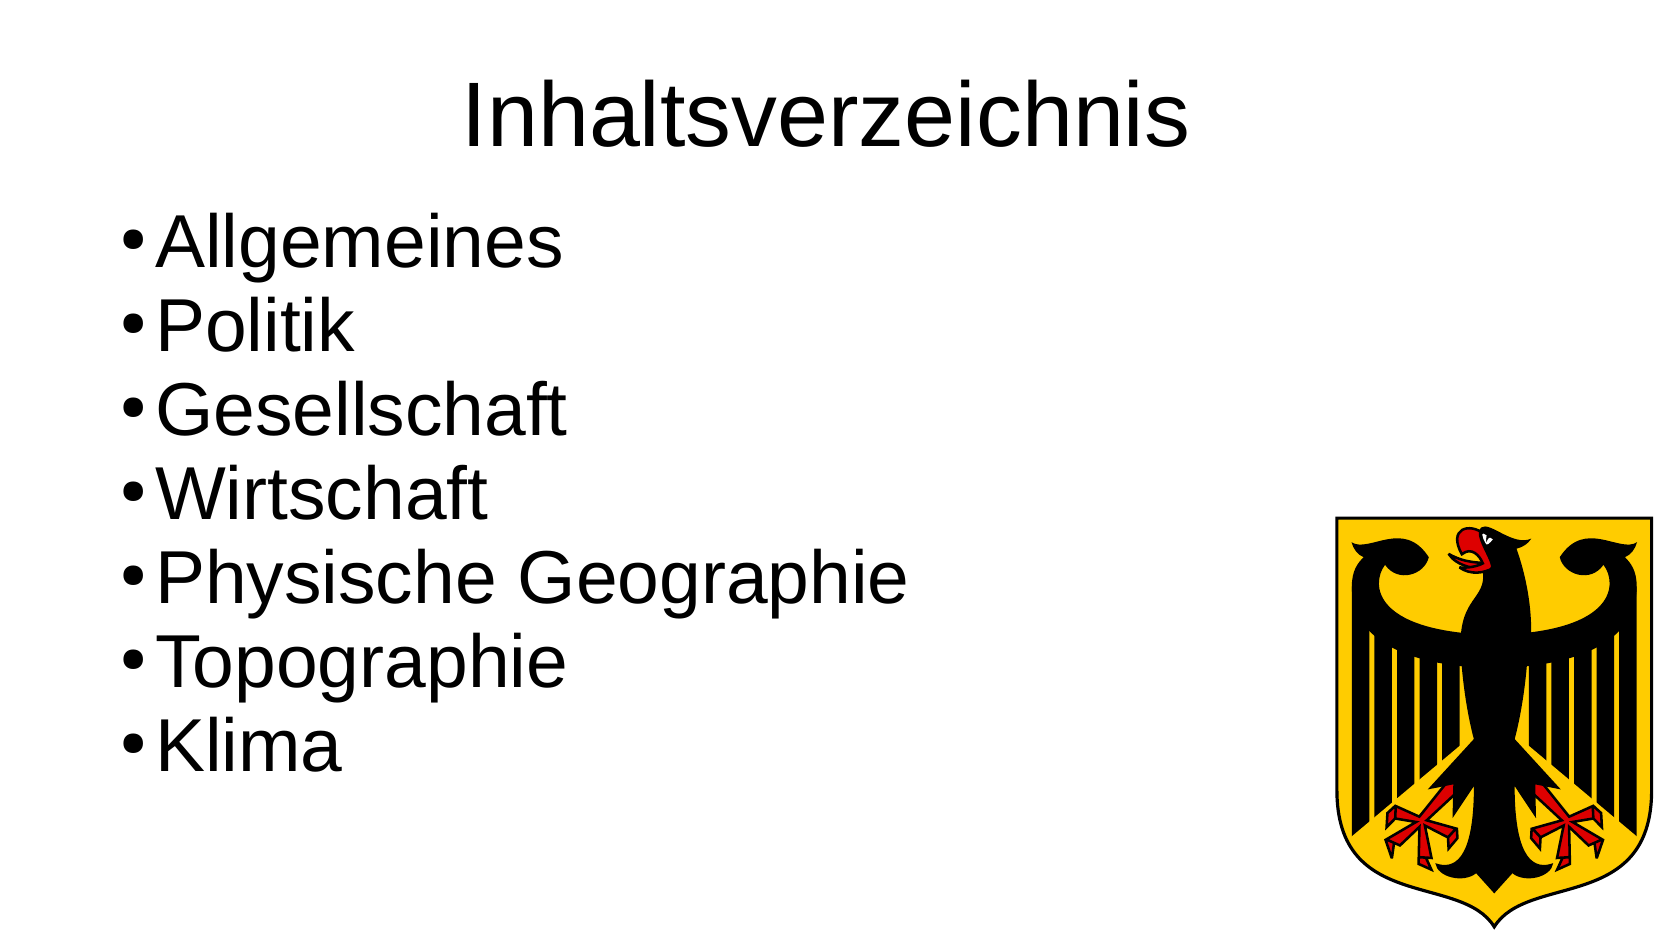

# Inhaltsverzeichnis
Allgemeines
Politik
Gesellschaft
Wirtschaft
Physische Geographie
Topographie
Klima